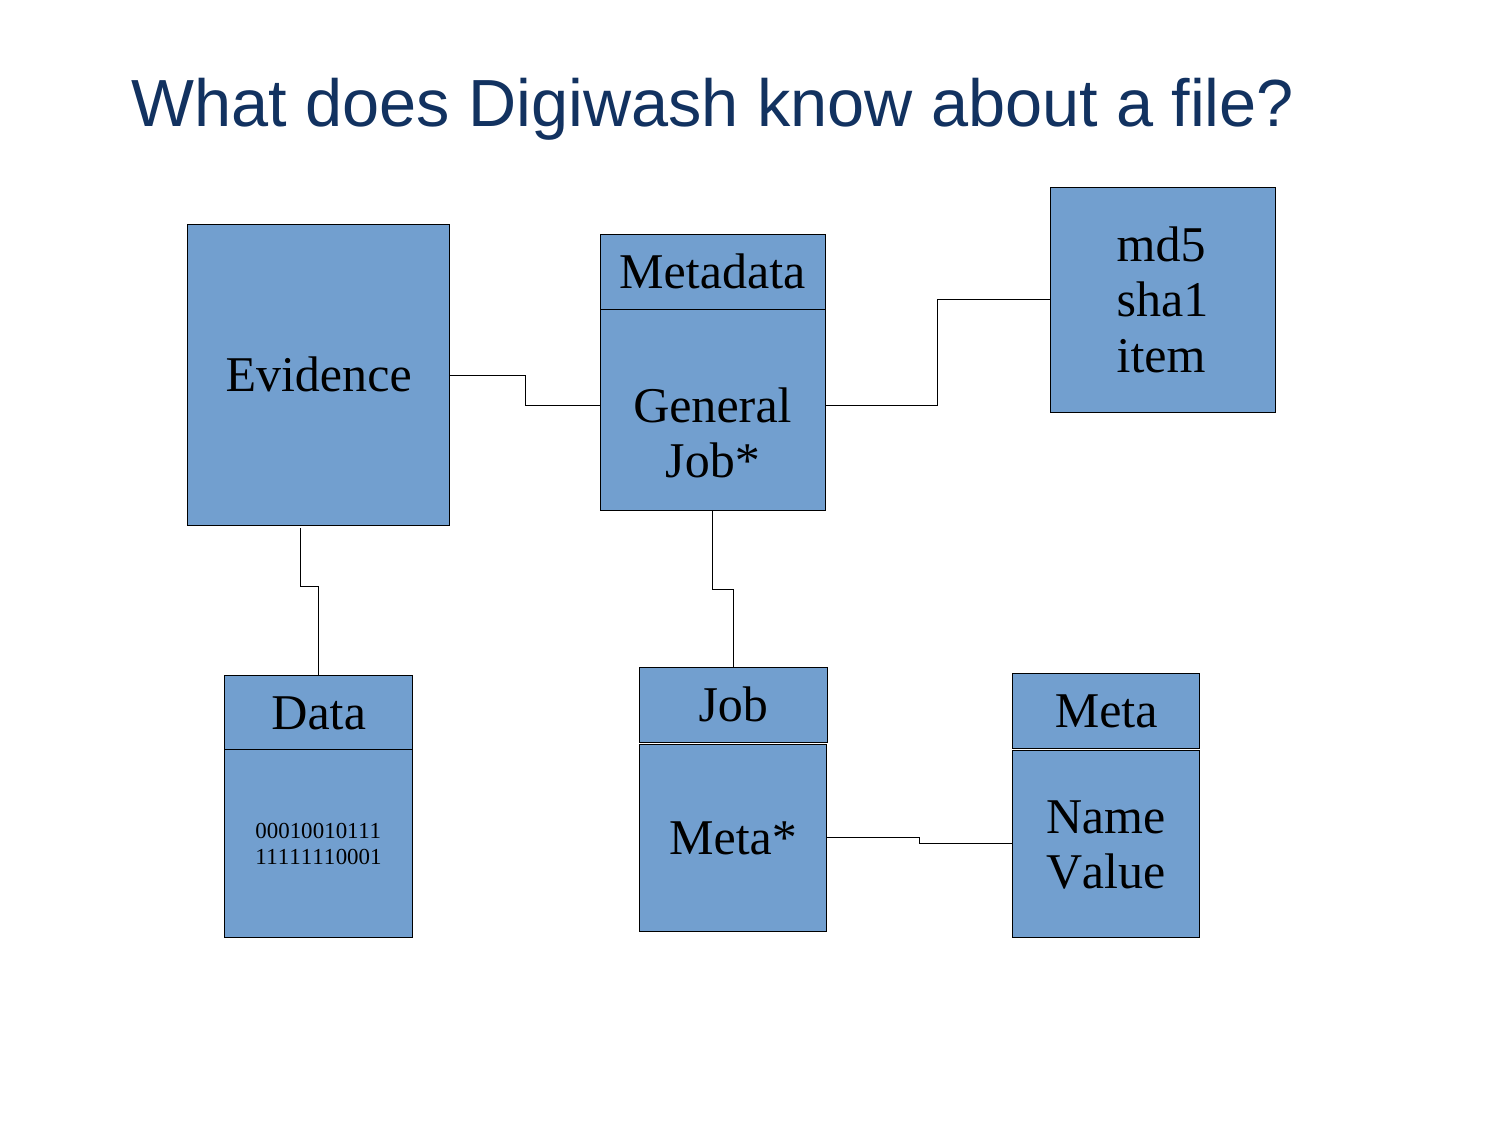

# What does Digiwash know about a file?
Evidence
md5
sha1
item
Evidence
Metadata
General
Job*
Job
Meta
Data
Meta*
00010010111
11111110001
Name
Value